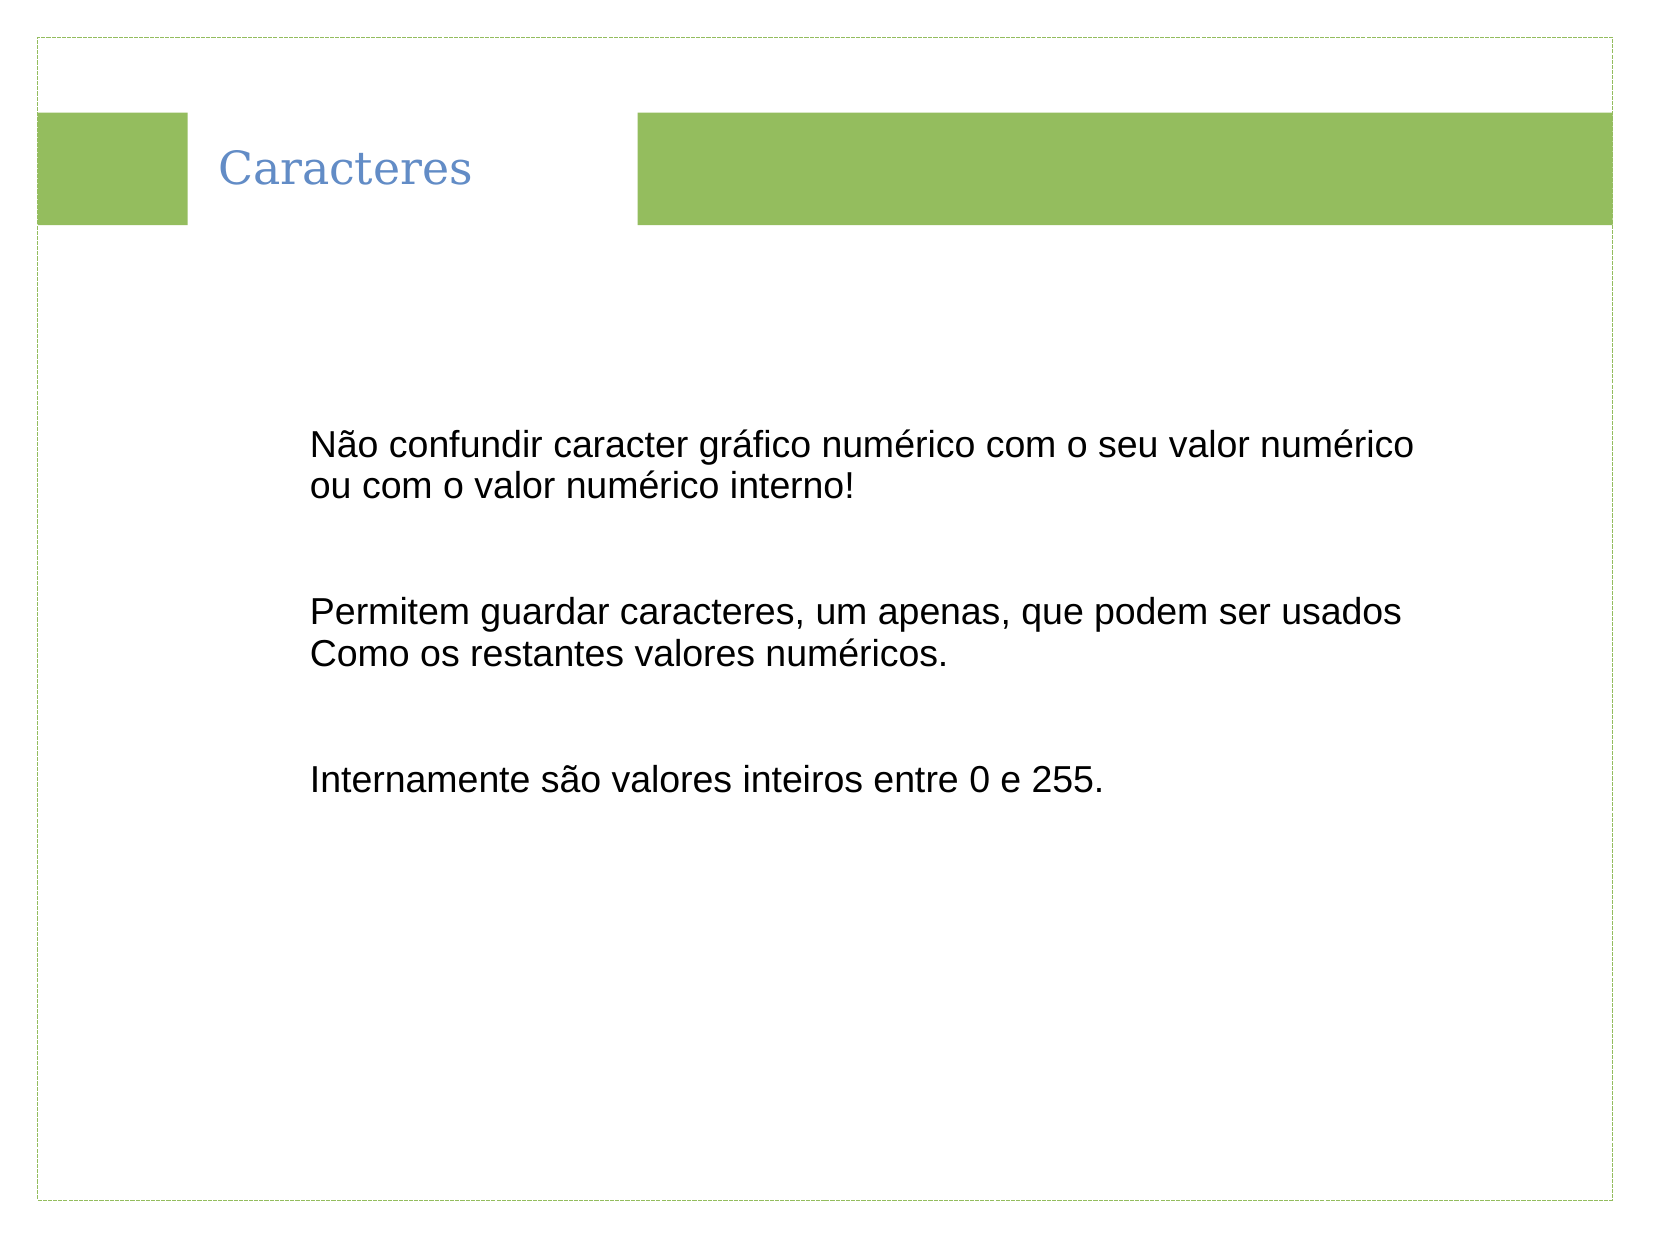

Caracteres
Não confundir caracter gráfico numérico com o seu valor numérico
ou com o valor numérico interno!
Permitem guardar caracteres, um apenas, que podem ser usados
Como os restantes valores numéricos.
Internamente são valores inteiros entre 0 e 255.